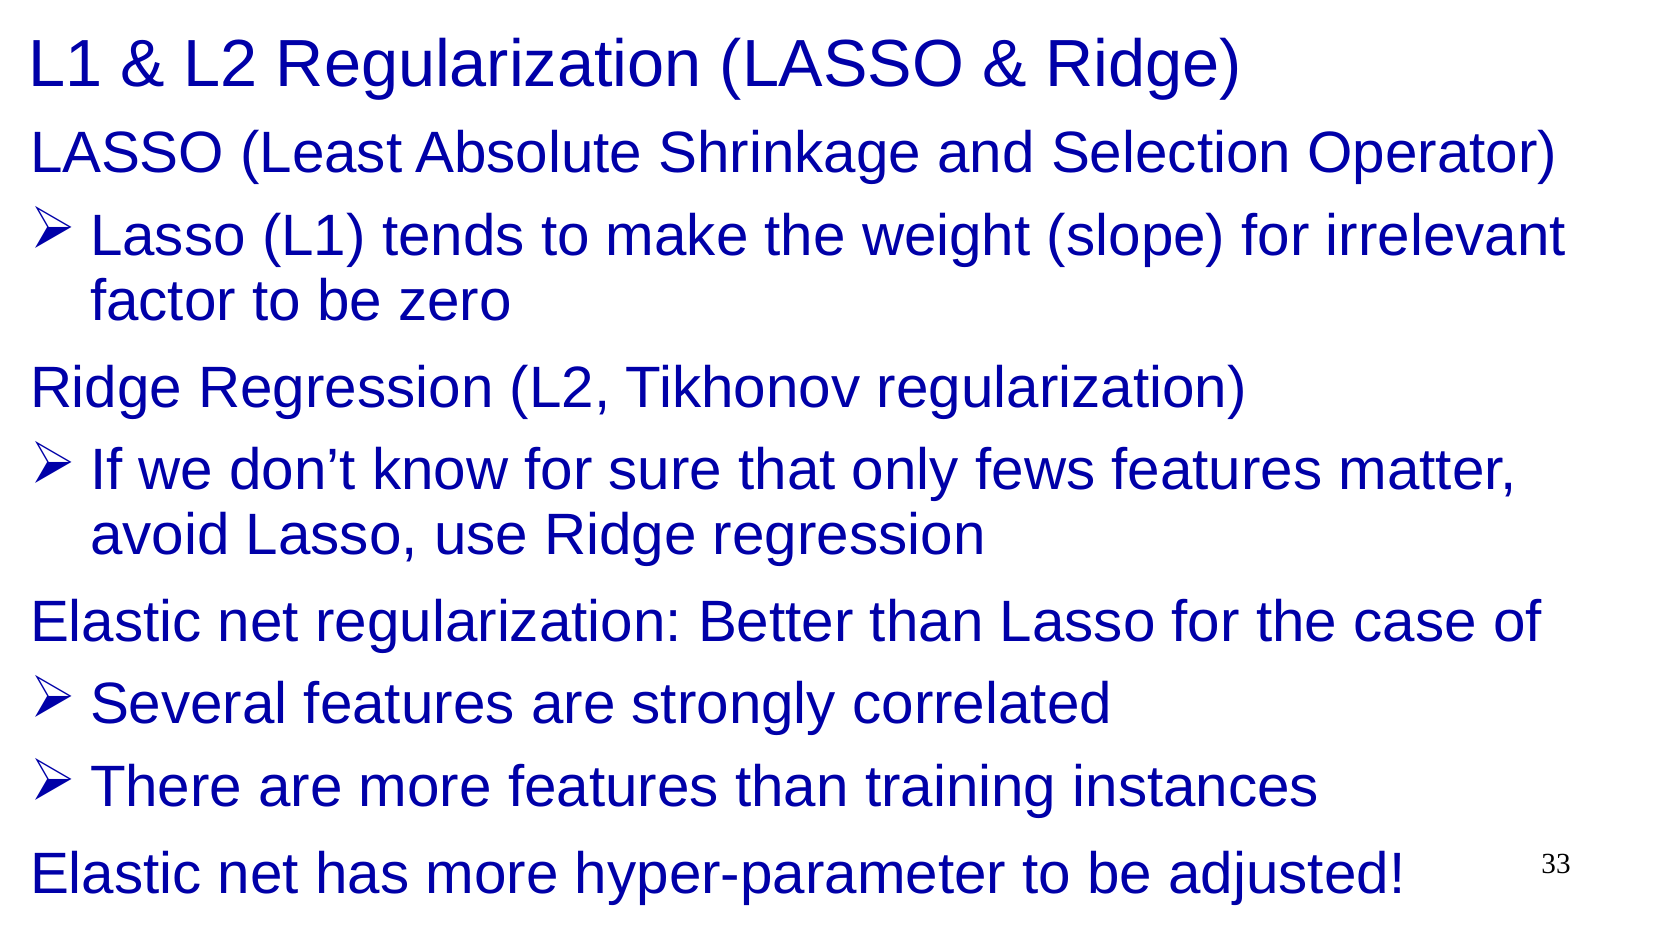

# L1 & L2 Regularization (LASSO & Ridge)
LASSO (Least Absolute Shrinkage and Selection Operator)
Lasso (L1) tends to make the weight (slope) for irrelevant factor to be zero
Ridge Regression (L2, Tikhonov regularization)
If we don’t know for sure that only fews features matter, avoid Lasso, use Ridge regression
Elastic net regularization: Better than Lasso for the case of
Several features are strongly correlated
There are more features than training instances
Elastic net has more hyper-parameter to be adjusted!
33